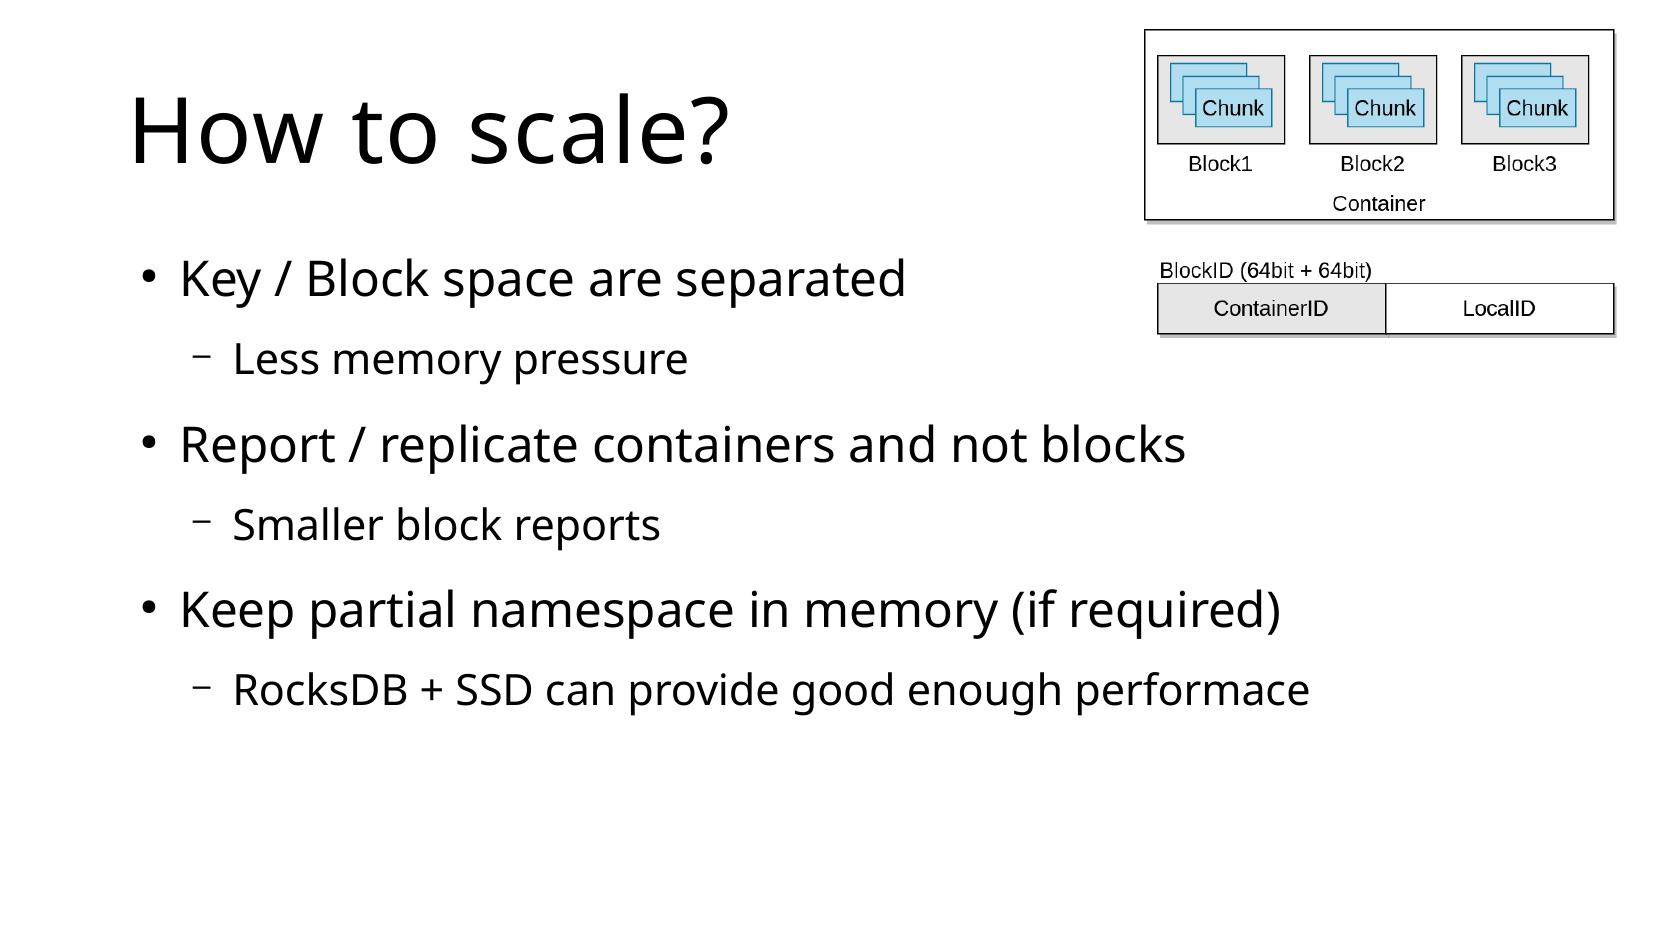

# How to scale?
Key / Block space are separated
Less memory pressure
Report / replicate containers and not blocks
Smaller block reports
Keep partial namespace in memory (if required)
RocksDB + SSD can provide good enough performace